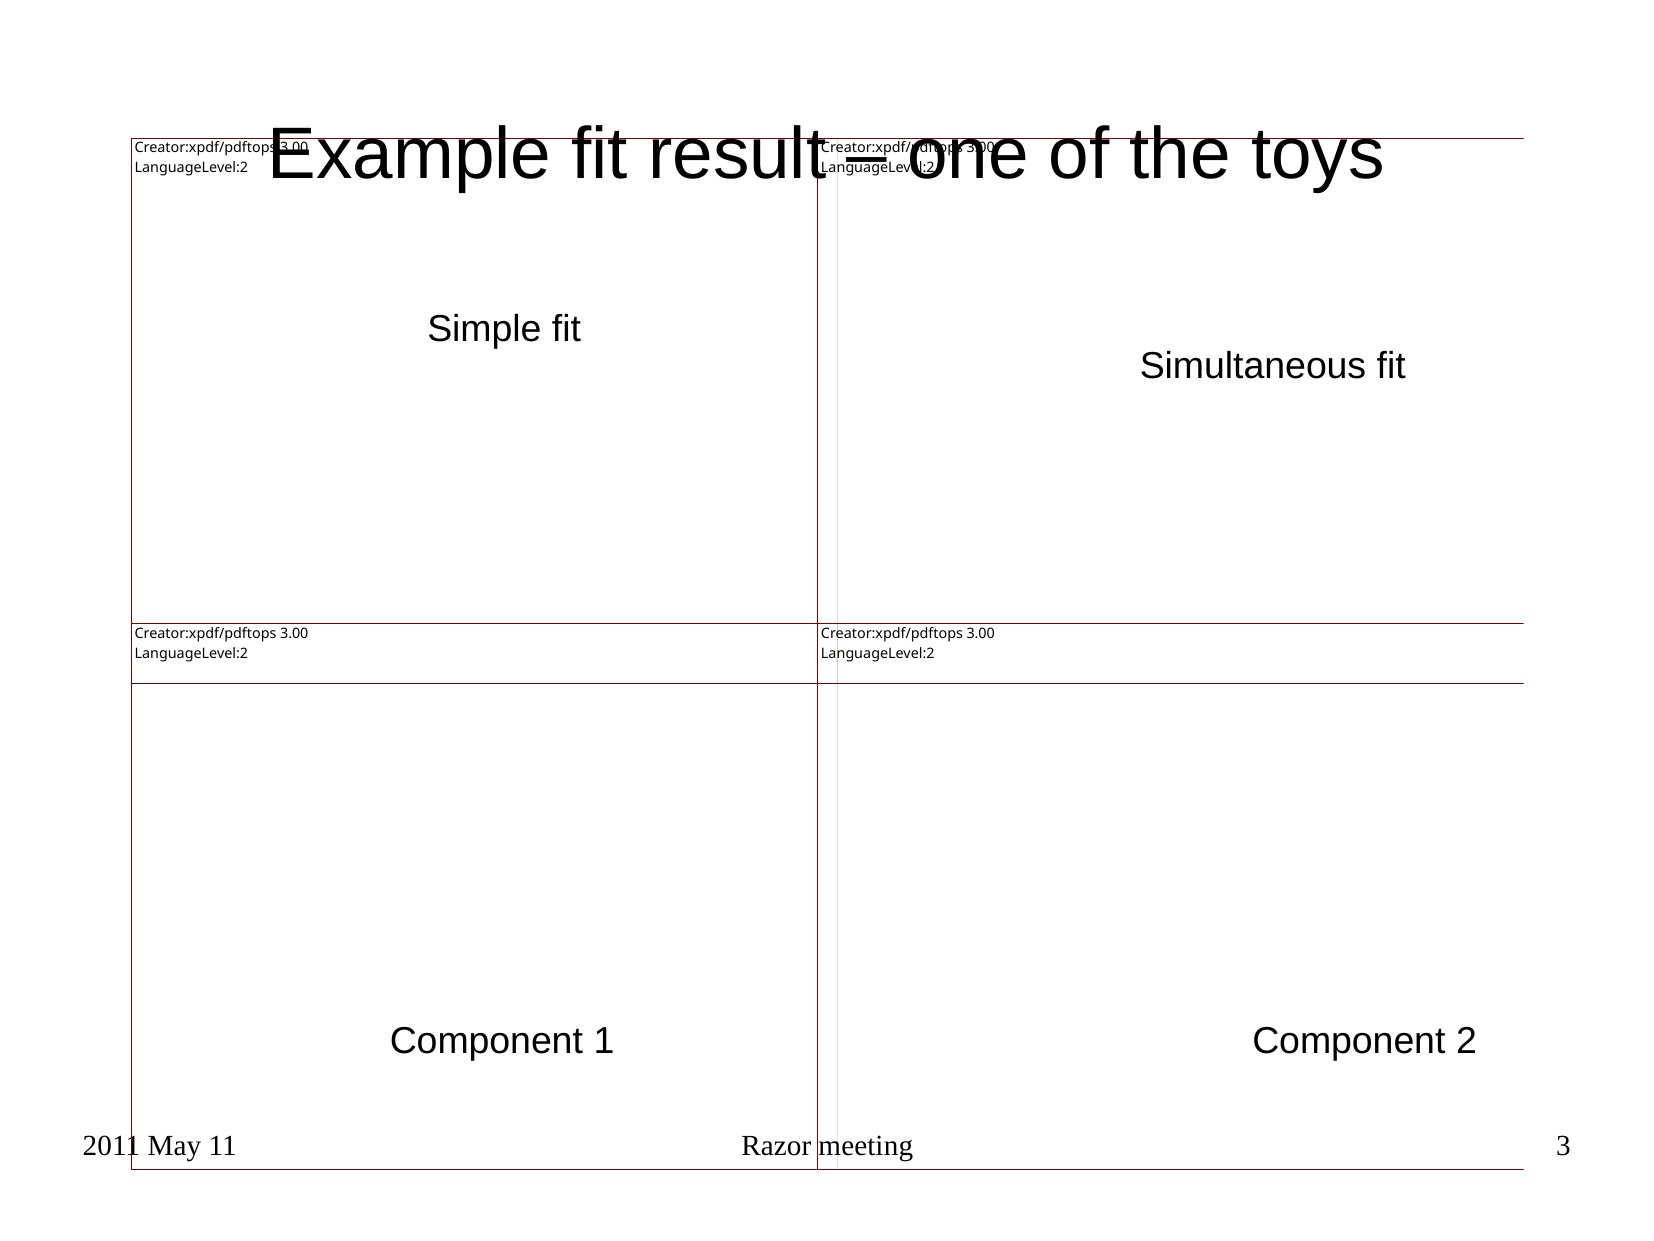

# Example fit result – one of the toys
Simple fit
Simultaneous fit
Component 1
Component 2
2011 May 11
Razor meeting
3